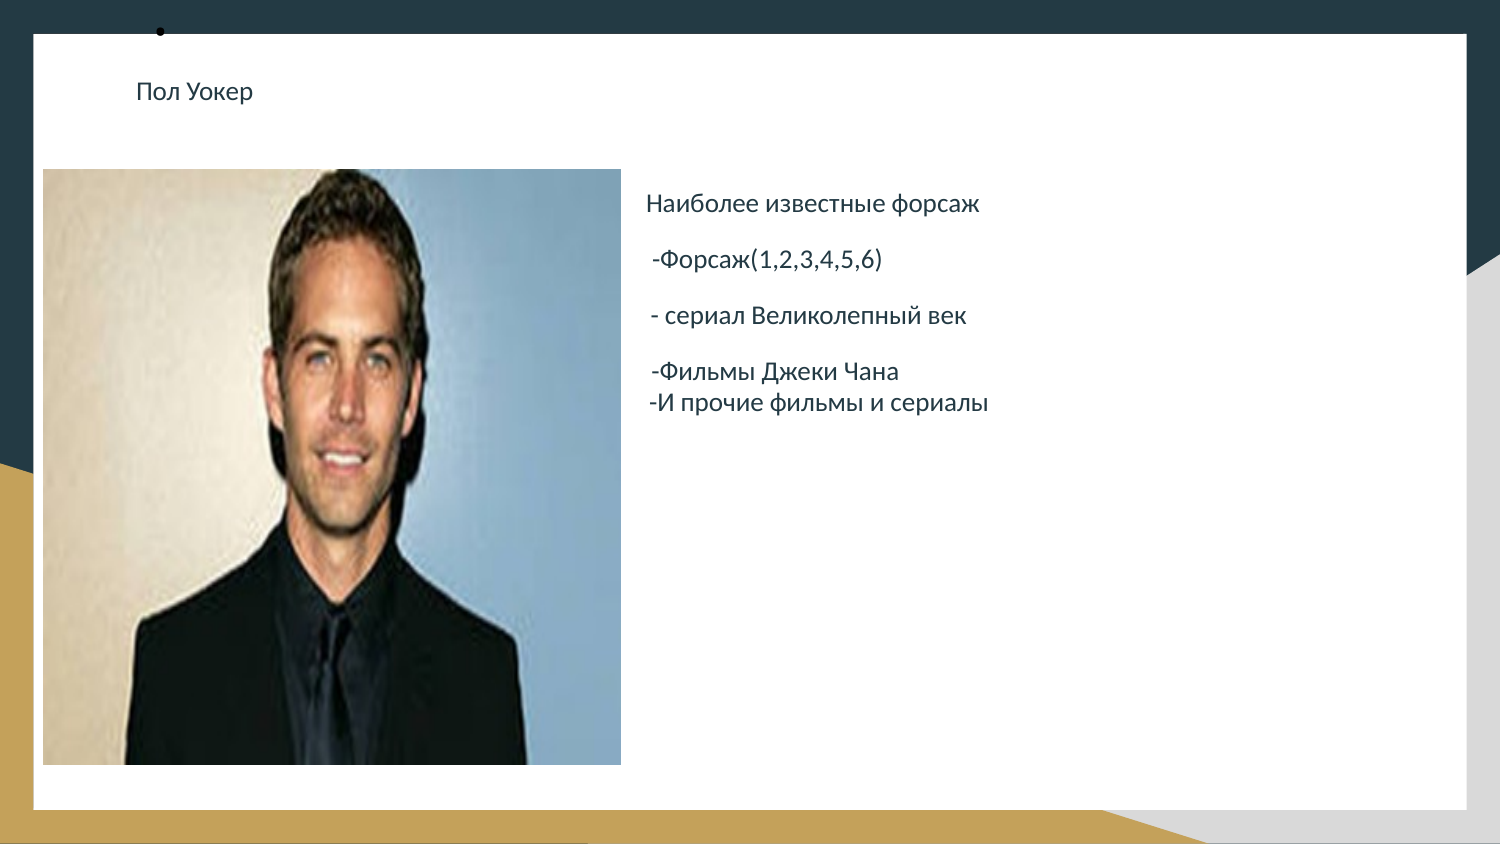

# .
Пол Уокер
 Наиболее известные форсаж
 -Форсаж(1,2,3,4,5,6)
Тт - сериал Великолепный век
- -Фильмы Джеки Чана
 -И прочие фильмы и сериалы
-форсаэ